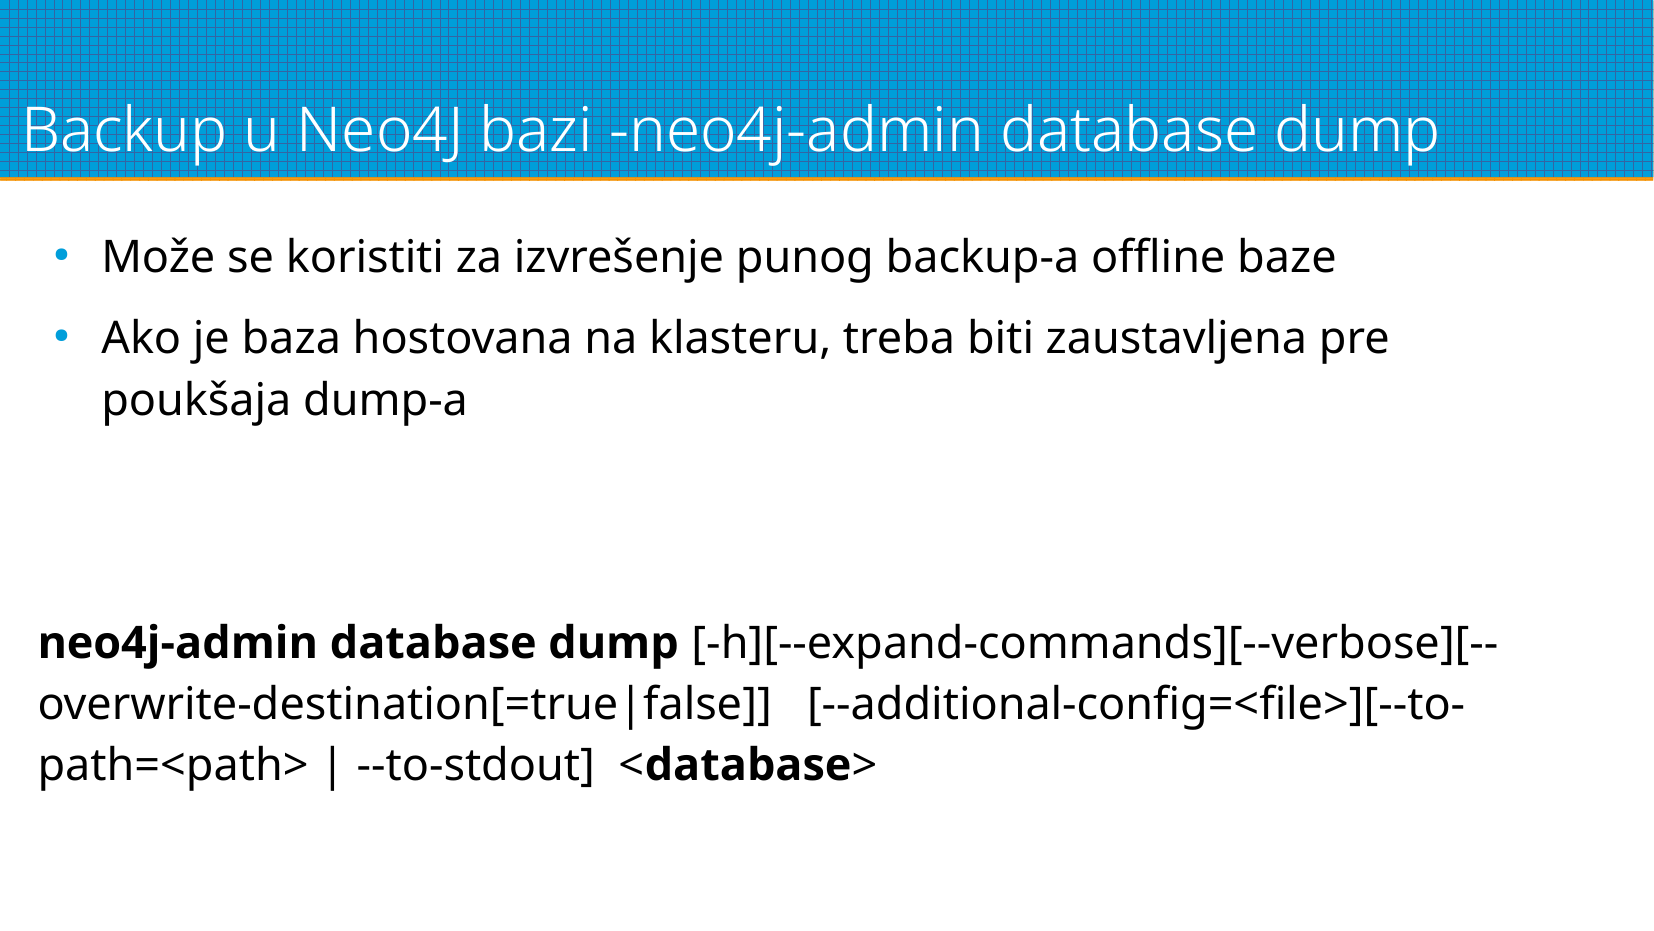

# Backup u Neo4J bazi -neo4j-admin database dump
Može se koristiti za izvrešenje punog backup-a offline baze
Ako je baza hostovana na klasteru, treba biti zaustavljena pre poukšaja dump-a
neo4j-admin database dump [-h][--expand-commands][--verbose][--overwrite-destination[=true|false]] [--additional-config=<file>][--to-path=<path> | --to-stdout] <database>